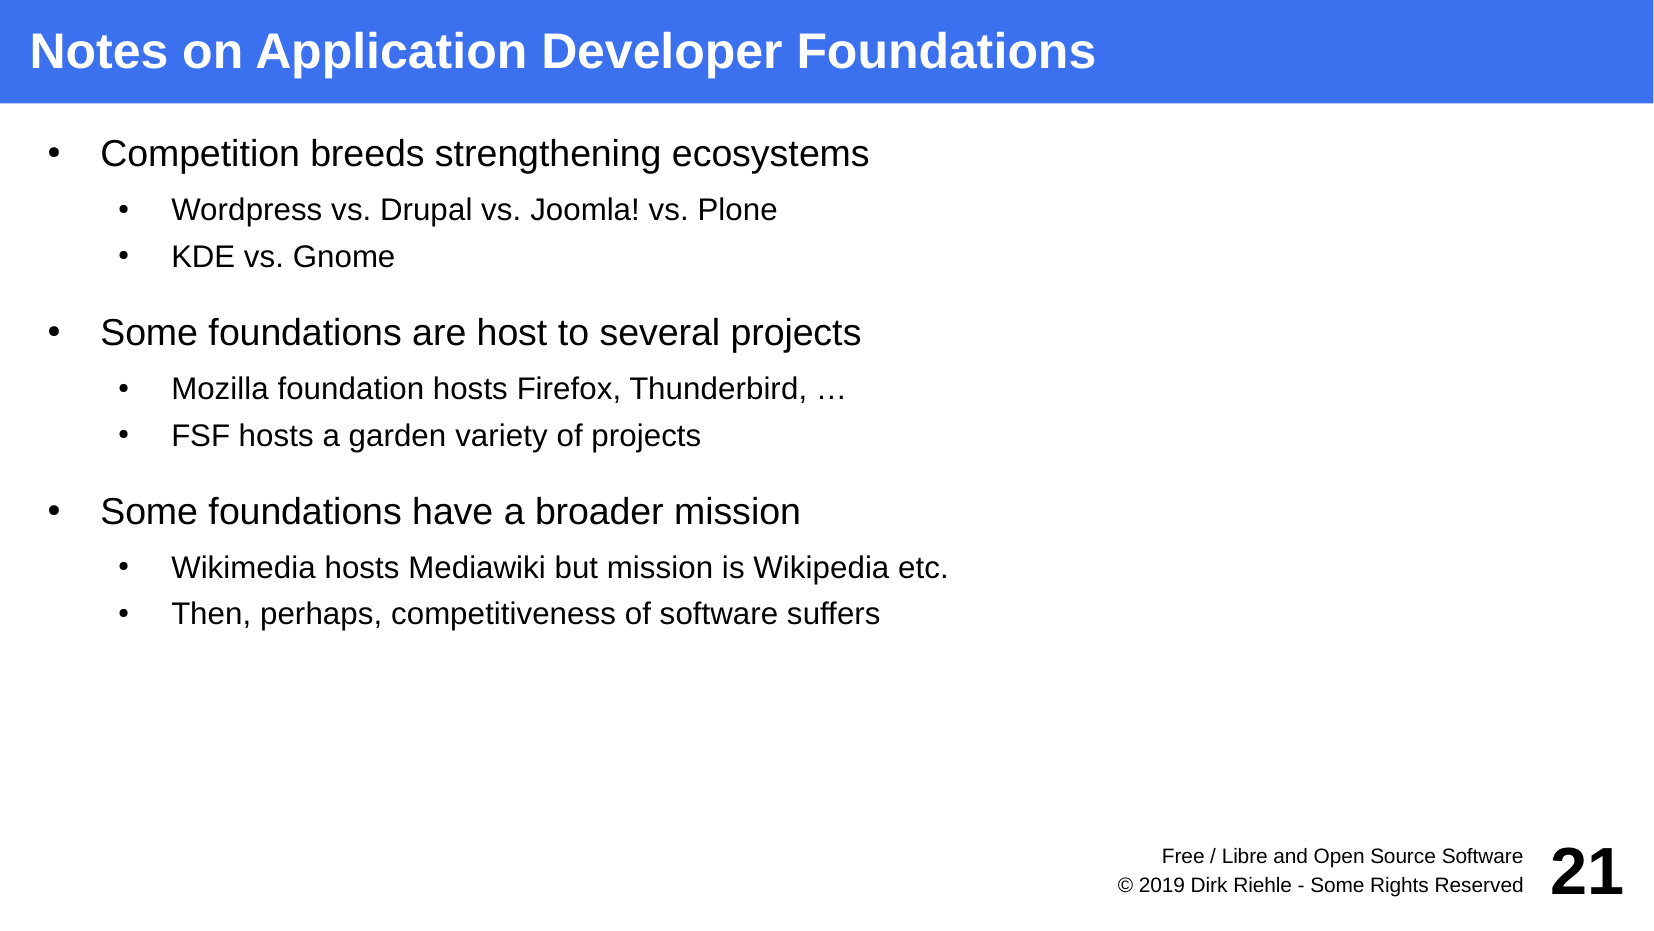

# Notes on Application Developer Foundations
Competition breeds strengthening ecosystems
Wordpress vs. Drupal vs. Joomla! vs. Plone
KDE vs. Gnome
Some foundations are host to several projects
Mozilla foundation hosts Firefox, Thunderbird, …
FSF hosts a garden variety of projects
Some foundations have a broader mission
Wikimedia hosts Mediawiki but mission is Wikipedia etc.
Then, perhaps, competitiveness of software suffers
Free / Libre and Open Source Software
21
© 2019 Dirk Riehle - Some Rights Reserved